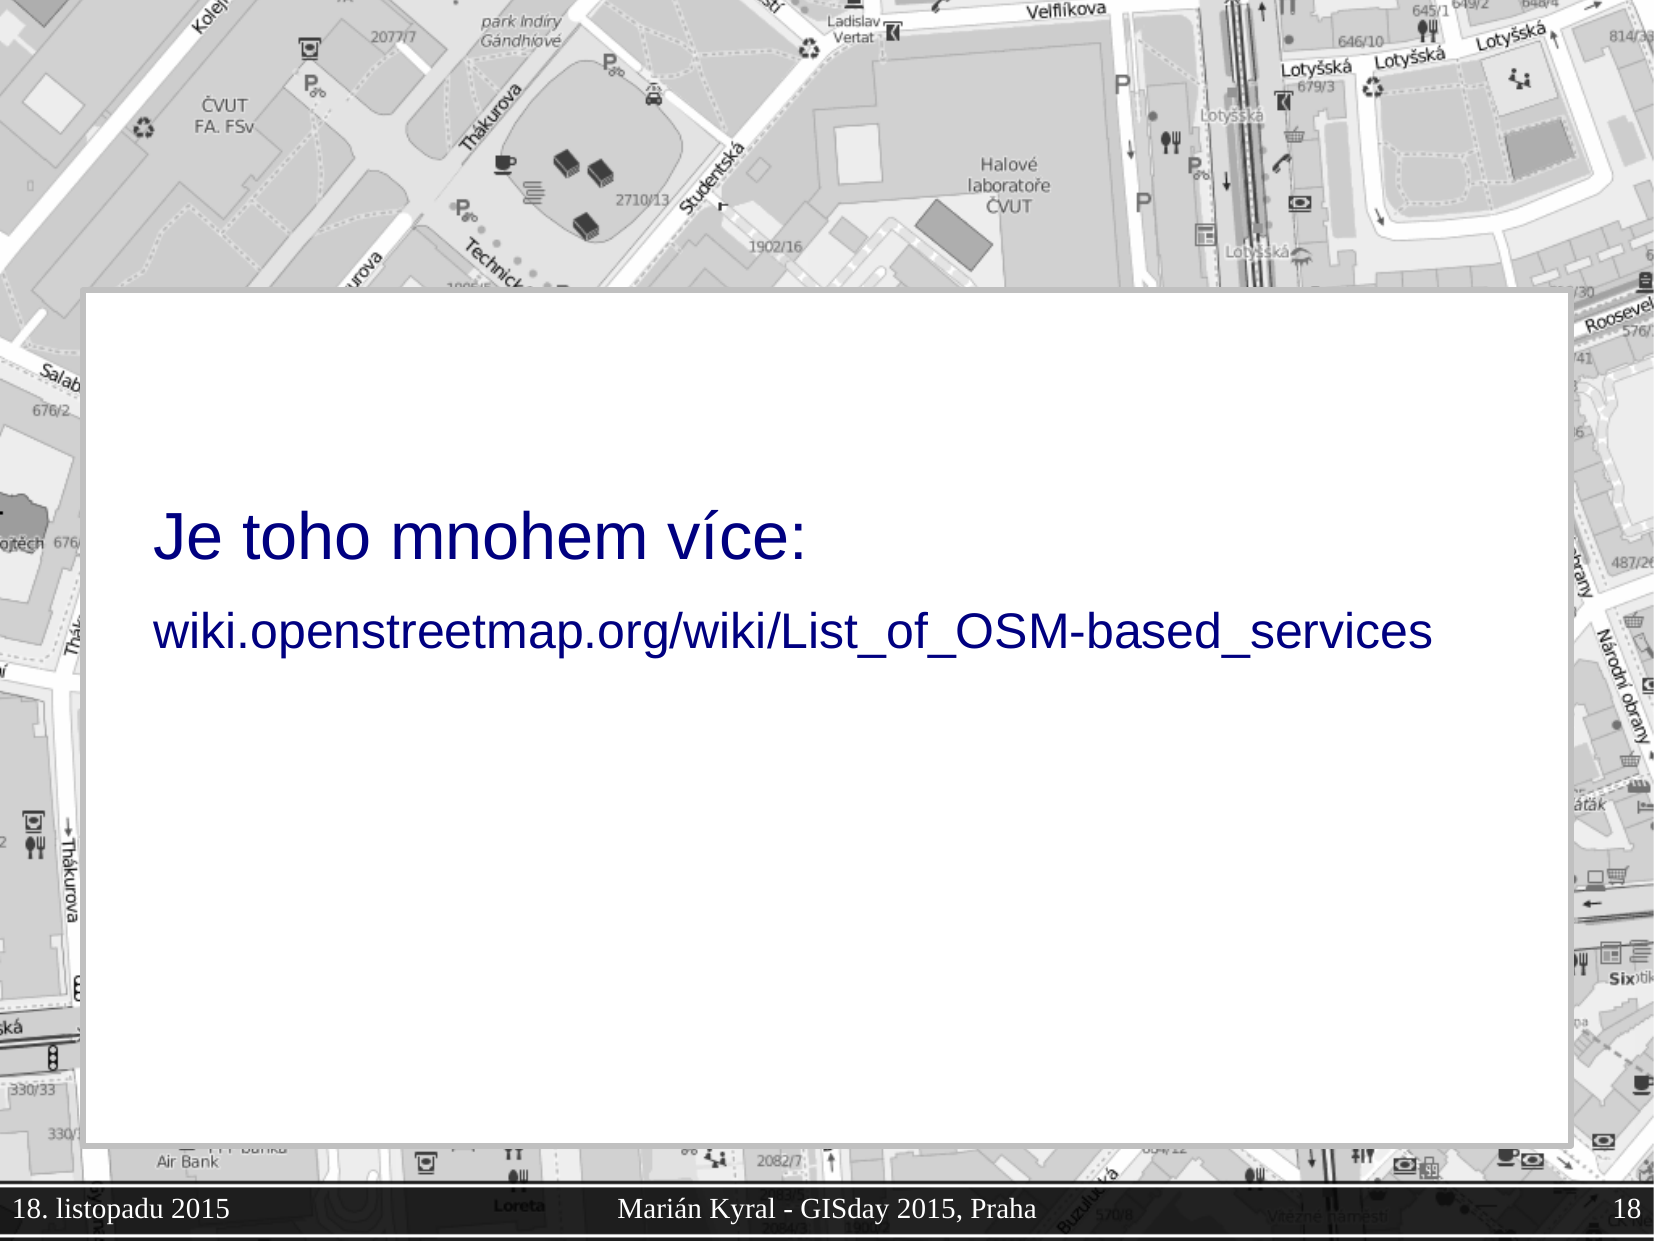

#
Je toho mnohem více:
wiki.openstreetmap.org/wiki/List_of_OSM-based_services
18. listopadu 2015
Marián Kyral - GISday 2015, Praha
18